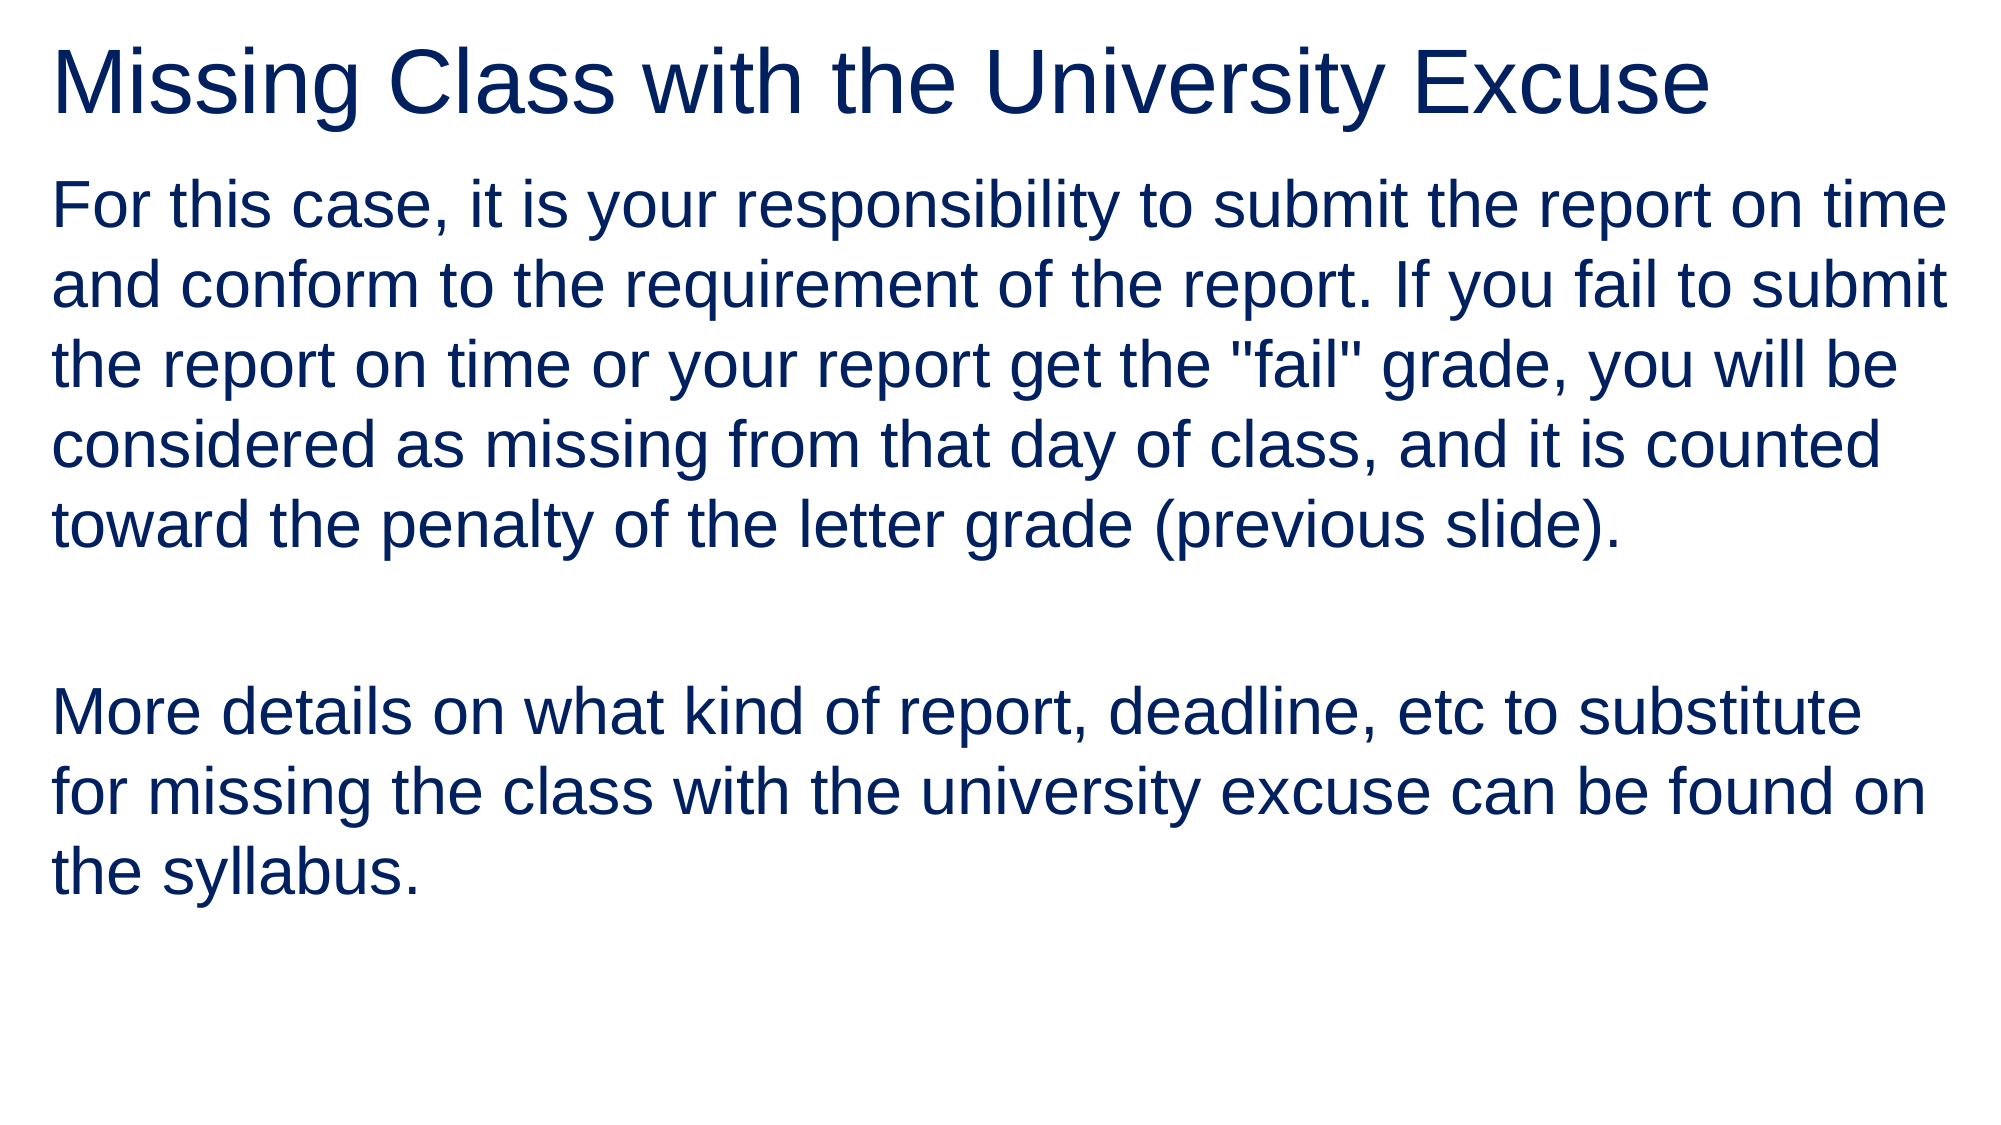

# Missing Class with the University Excuse
For this case, it is your responsibility to submit the report on time and conform to the requirement of the report. If you fail to submit the report on time or your report get the "fail" grade, you will be considered as missing from that day of class, and it is counted toward the penalty of the letter grade (previous slide).
More details on what kind of report, deadline, etc to substitute for missing the class with the university excuse can be found on the syllabus.